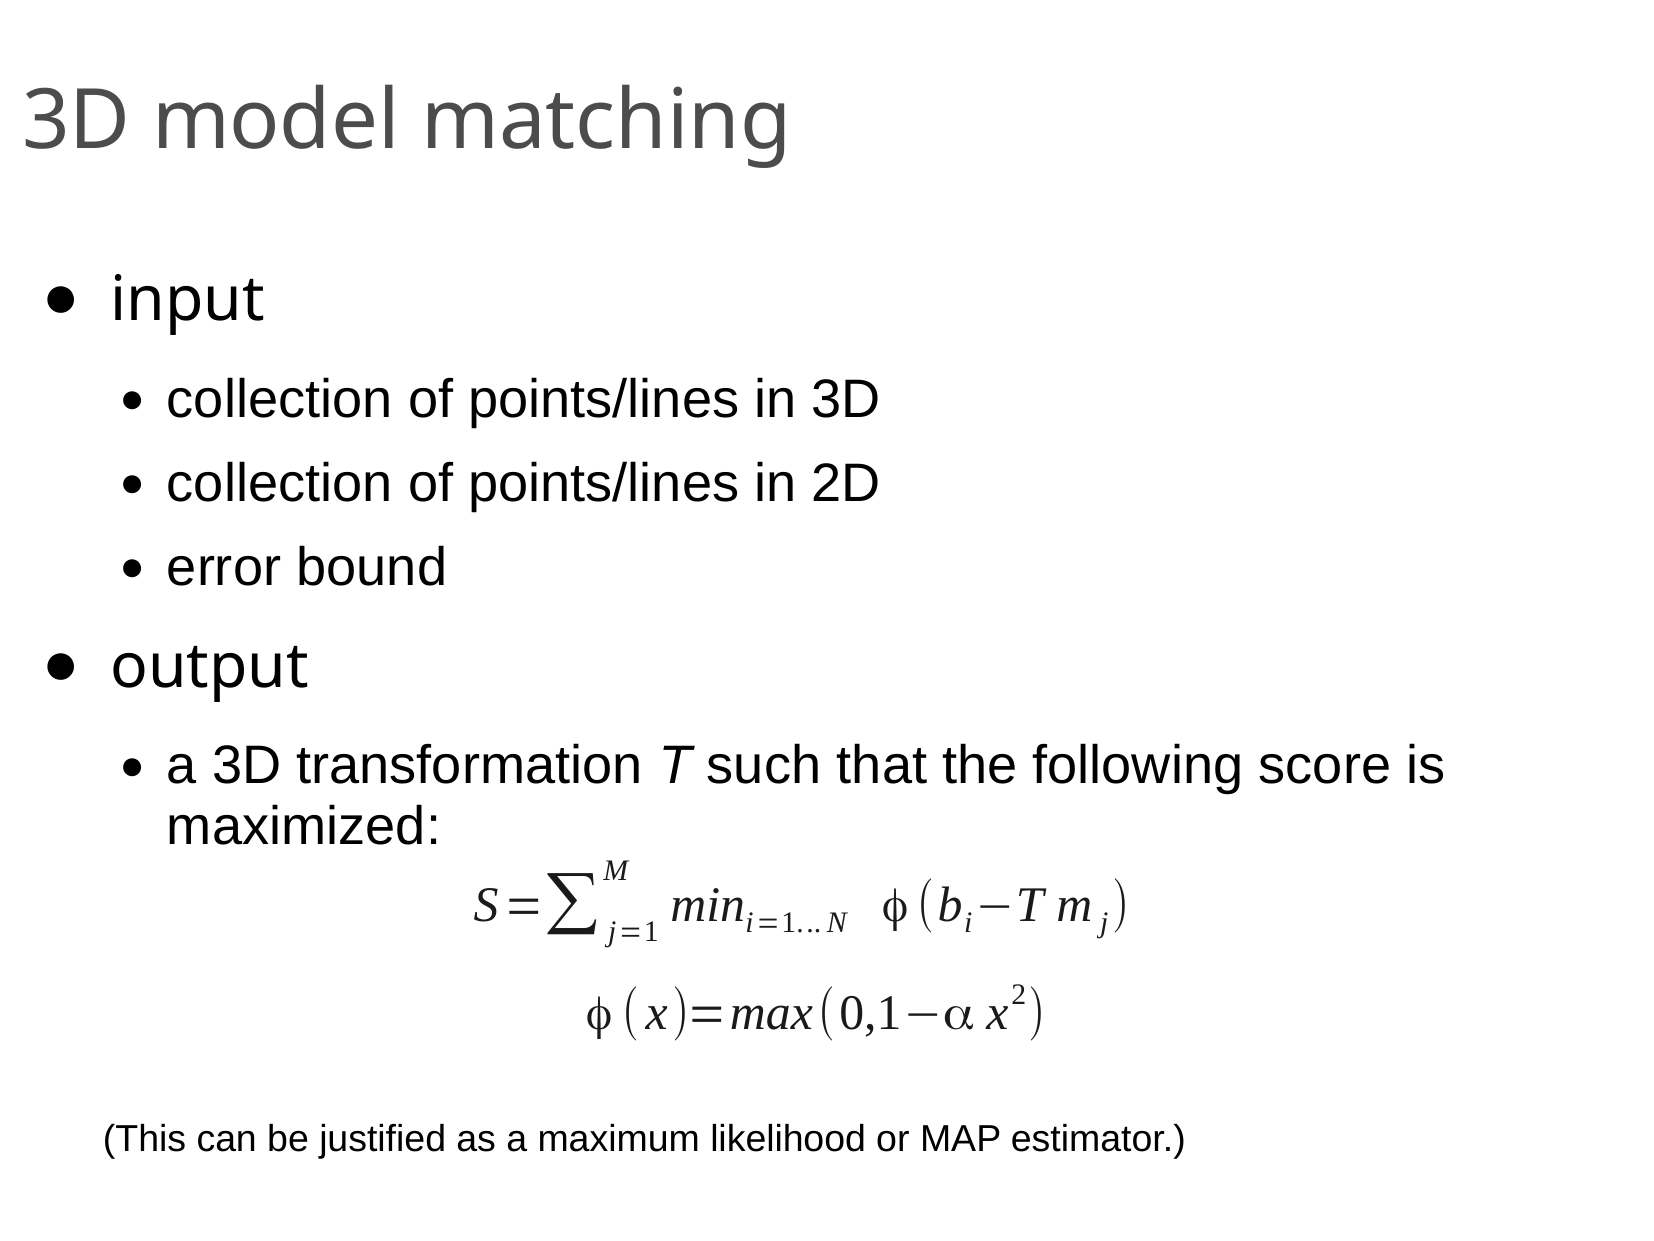

# 3D model matching
input
collection of points/lines in 3D
collection of points/lines in 2D
error bound
output
a 3D transformation T such that the following score is maximized:
(This can be justified as a maximum likelihood or MAP estimator.)